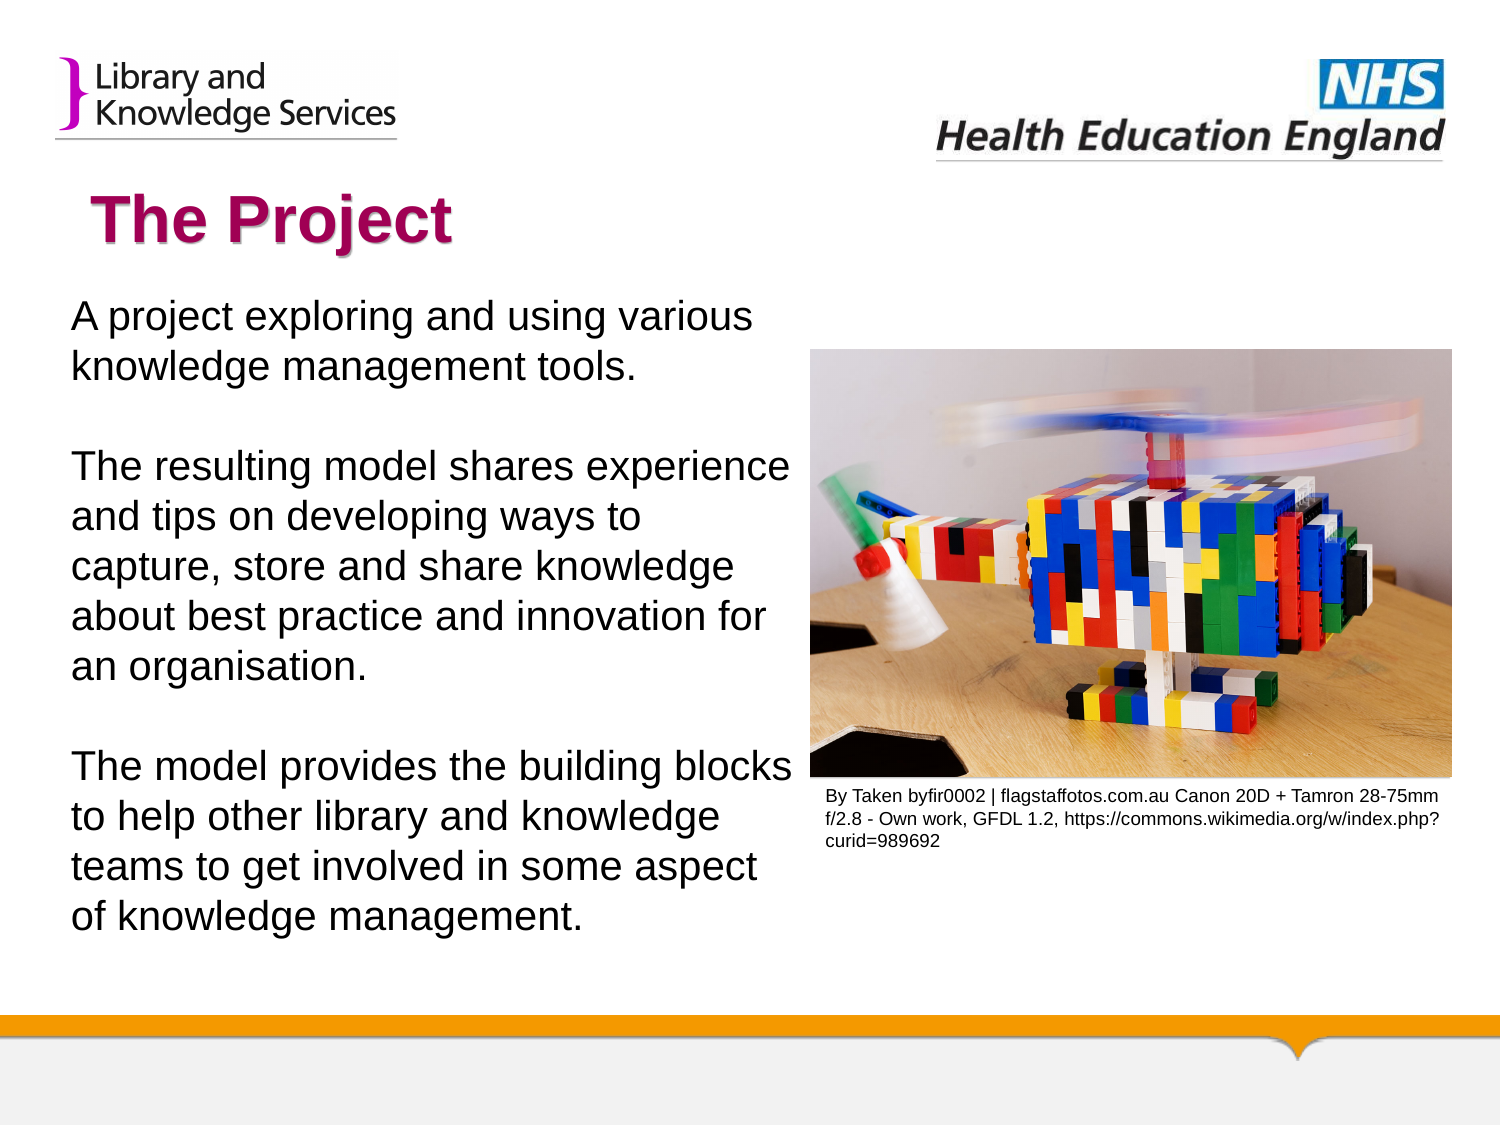

# The Project
A project exploring and using various knowledge management tools.
The resulting model shares experience and tips on developing ways to capture, store and share knowledge about best practice and innovation for an organisation.
The model provides the building blocks to help other library and knowledge teams to get involved in some aspect of knowledge management.
By Taken byfir0002 | flagstaffotos.com.au Canon 20D + Tamron 28-75mm f/2.8 - Own work, GFDL 1.2, https://commons.wikimedia.org/w/index.php?curid=989692